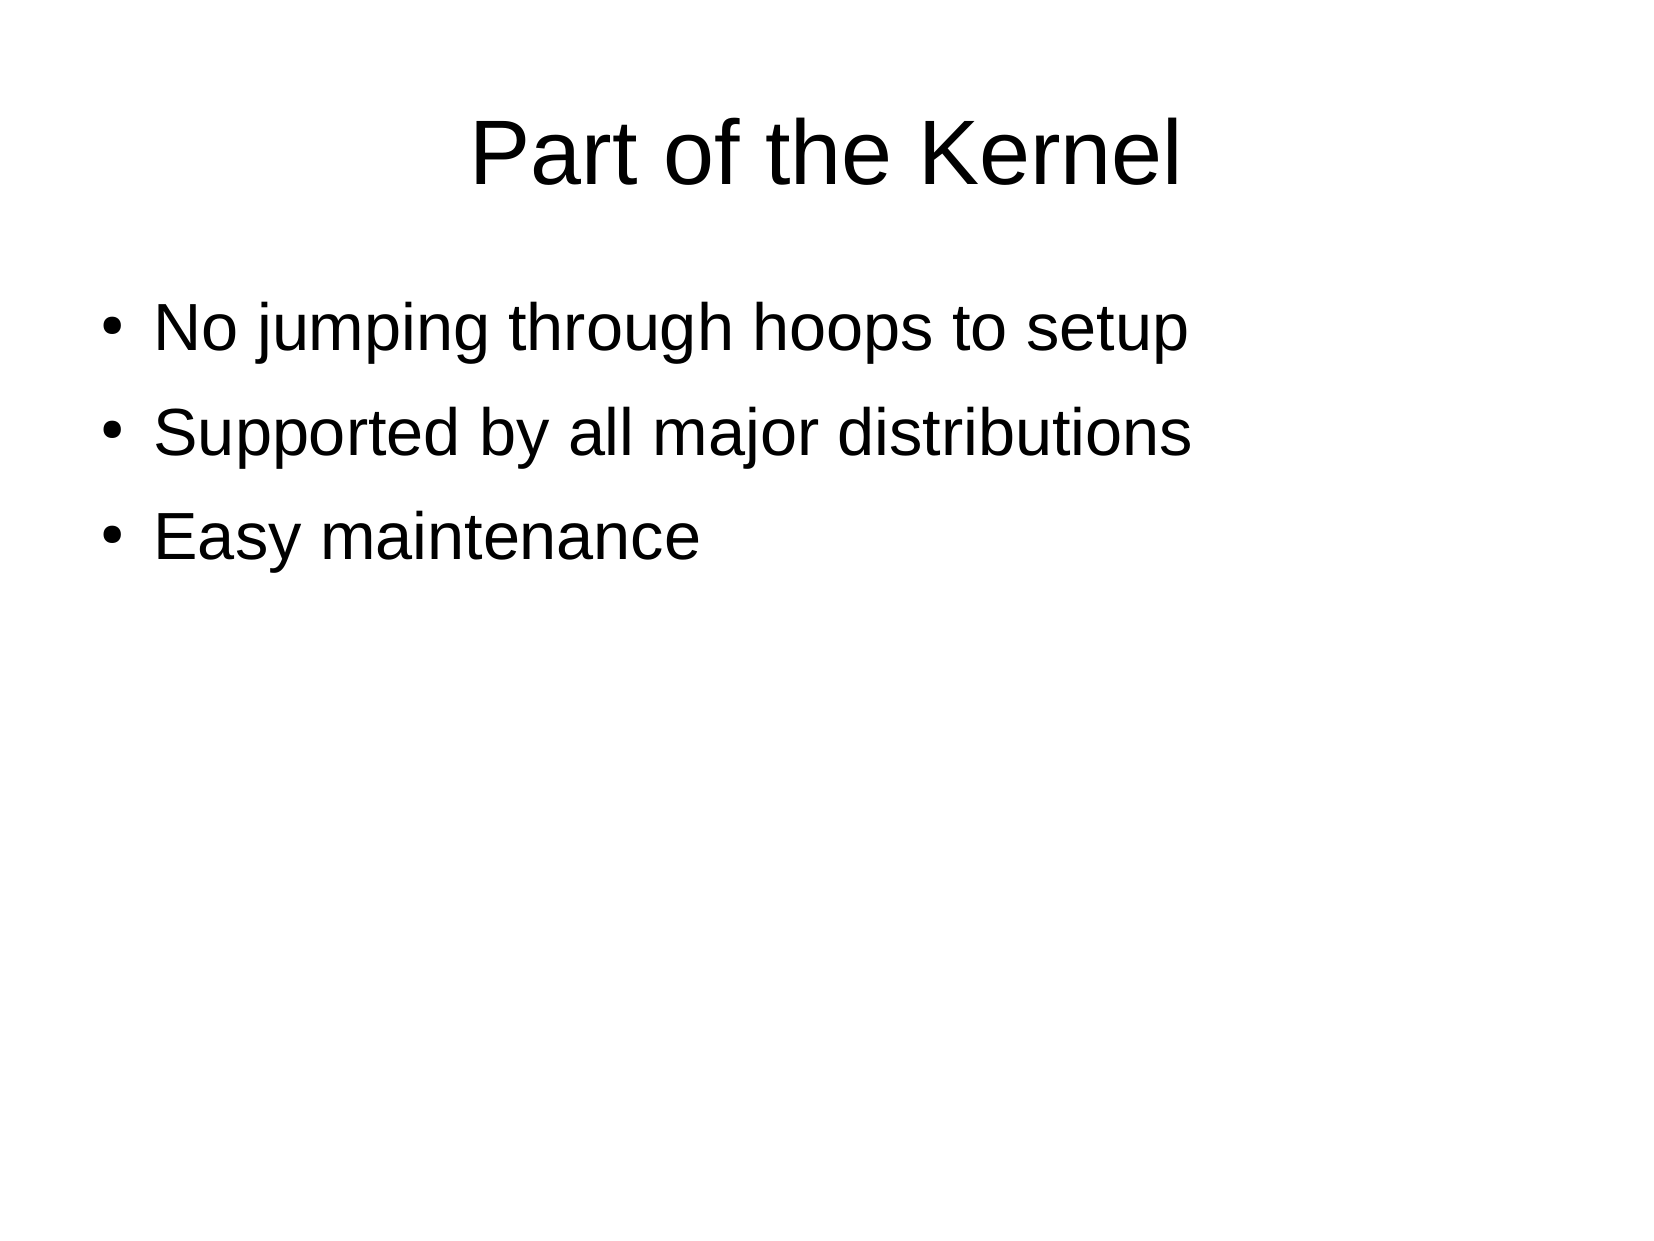

# Part of the Kernel
No jumping through hoops to setup
Supported by all major distributions
Easy maintenance